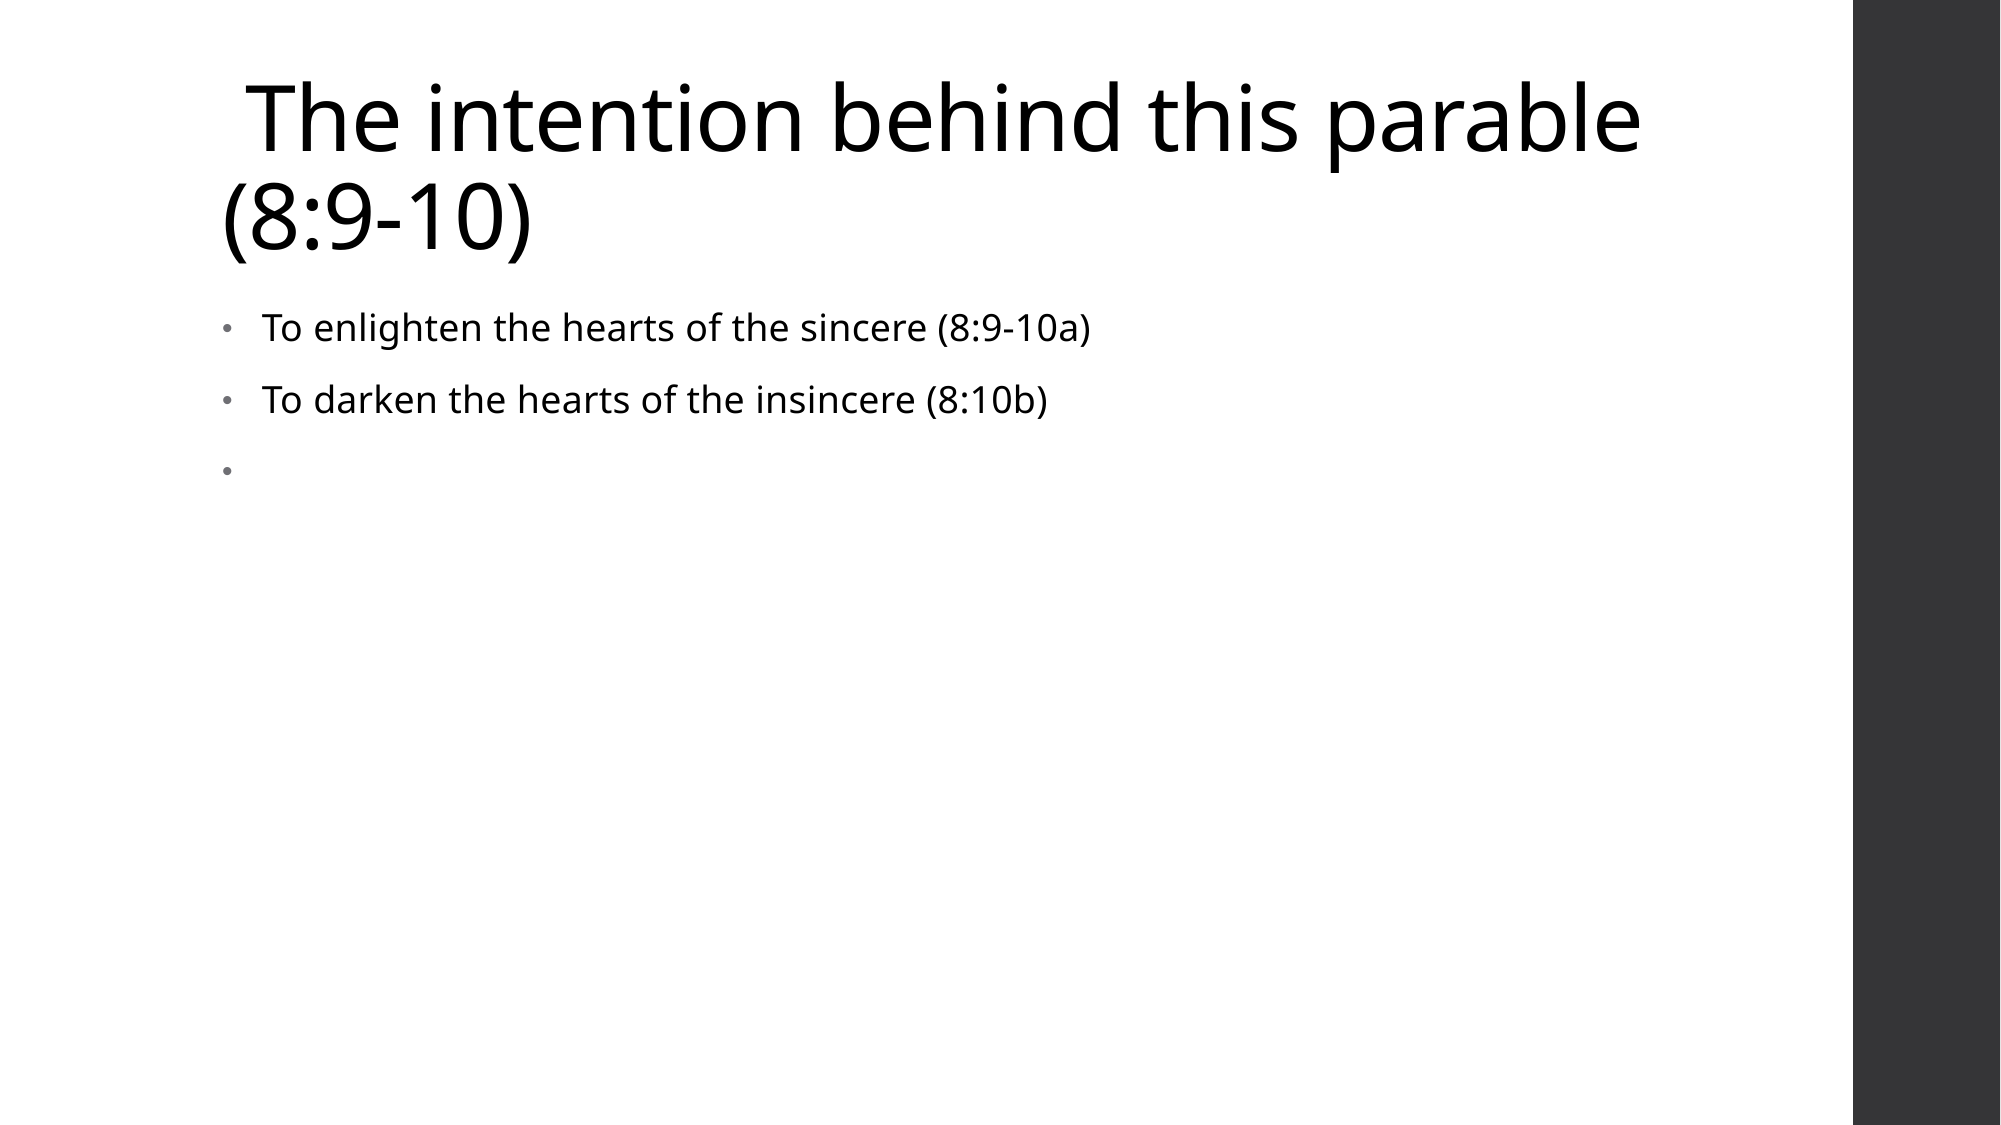

# The intention behind this parable (8:9-10)
 To enlighten the hearts of the sincere (8:9-10a)
 To darken the hearts of the insincere (8:10b)